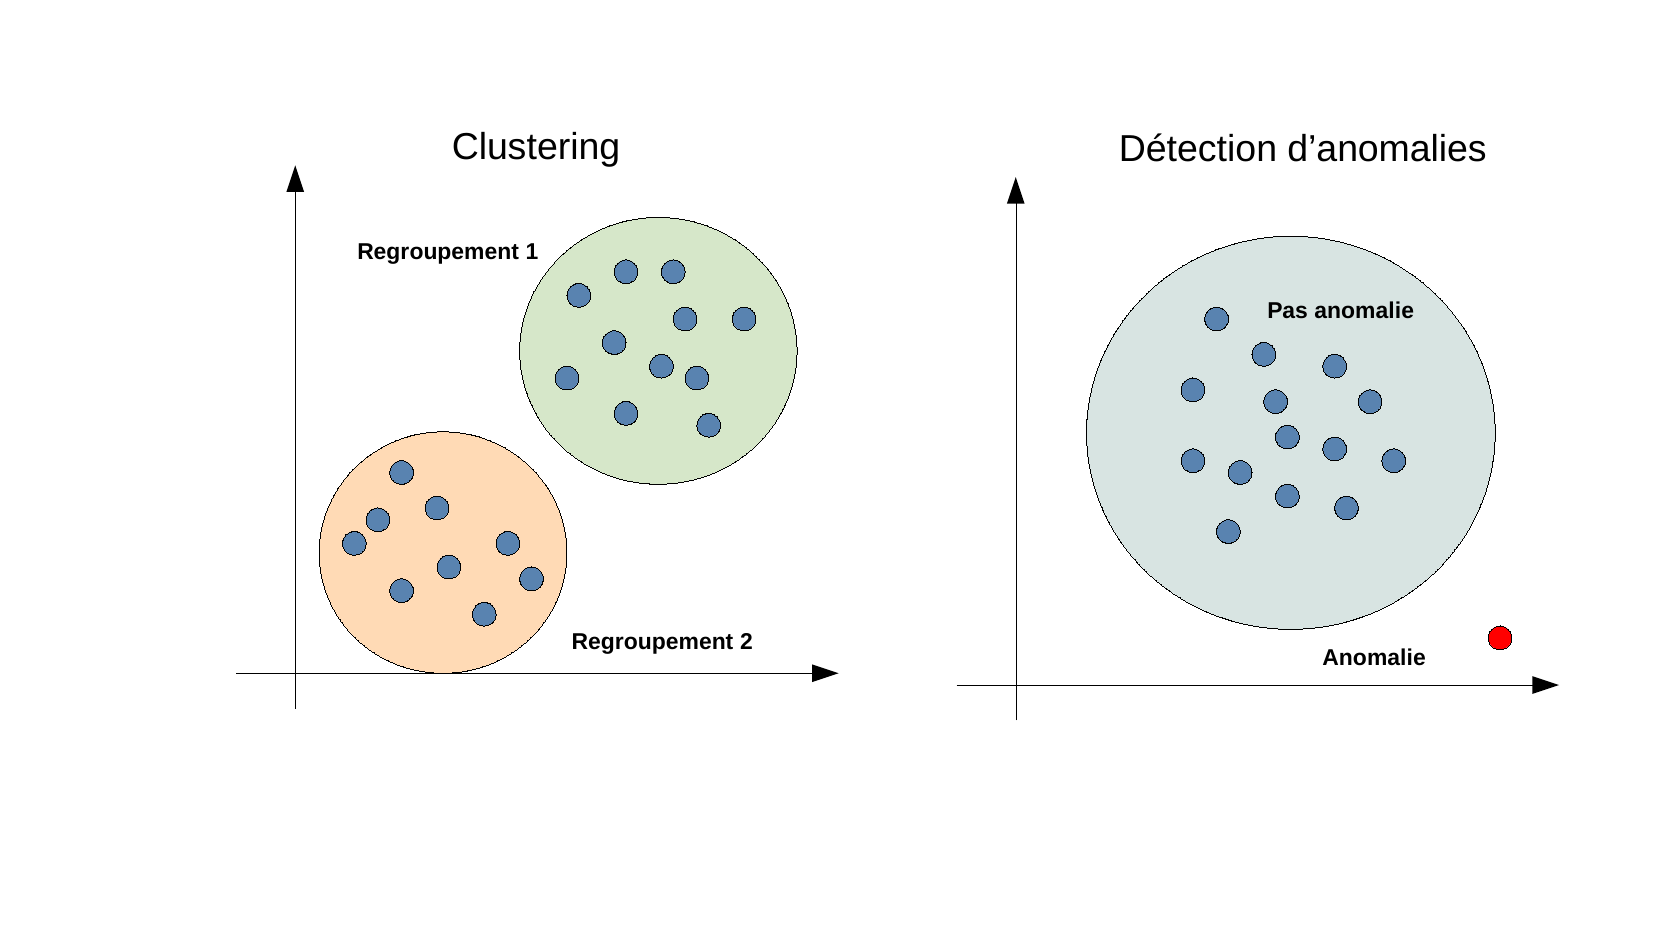

Clustering
Détection d’anomalies
Regroupement 1
Pas anomalie
Regroupement 2
Anomalie